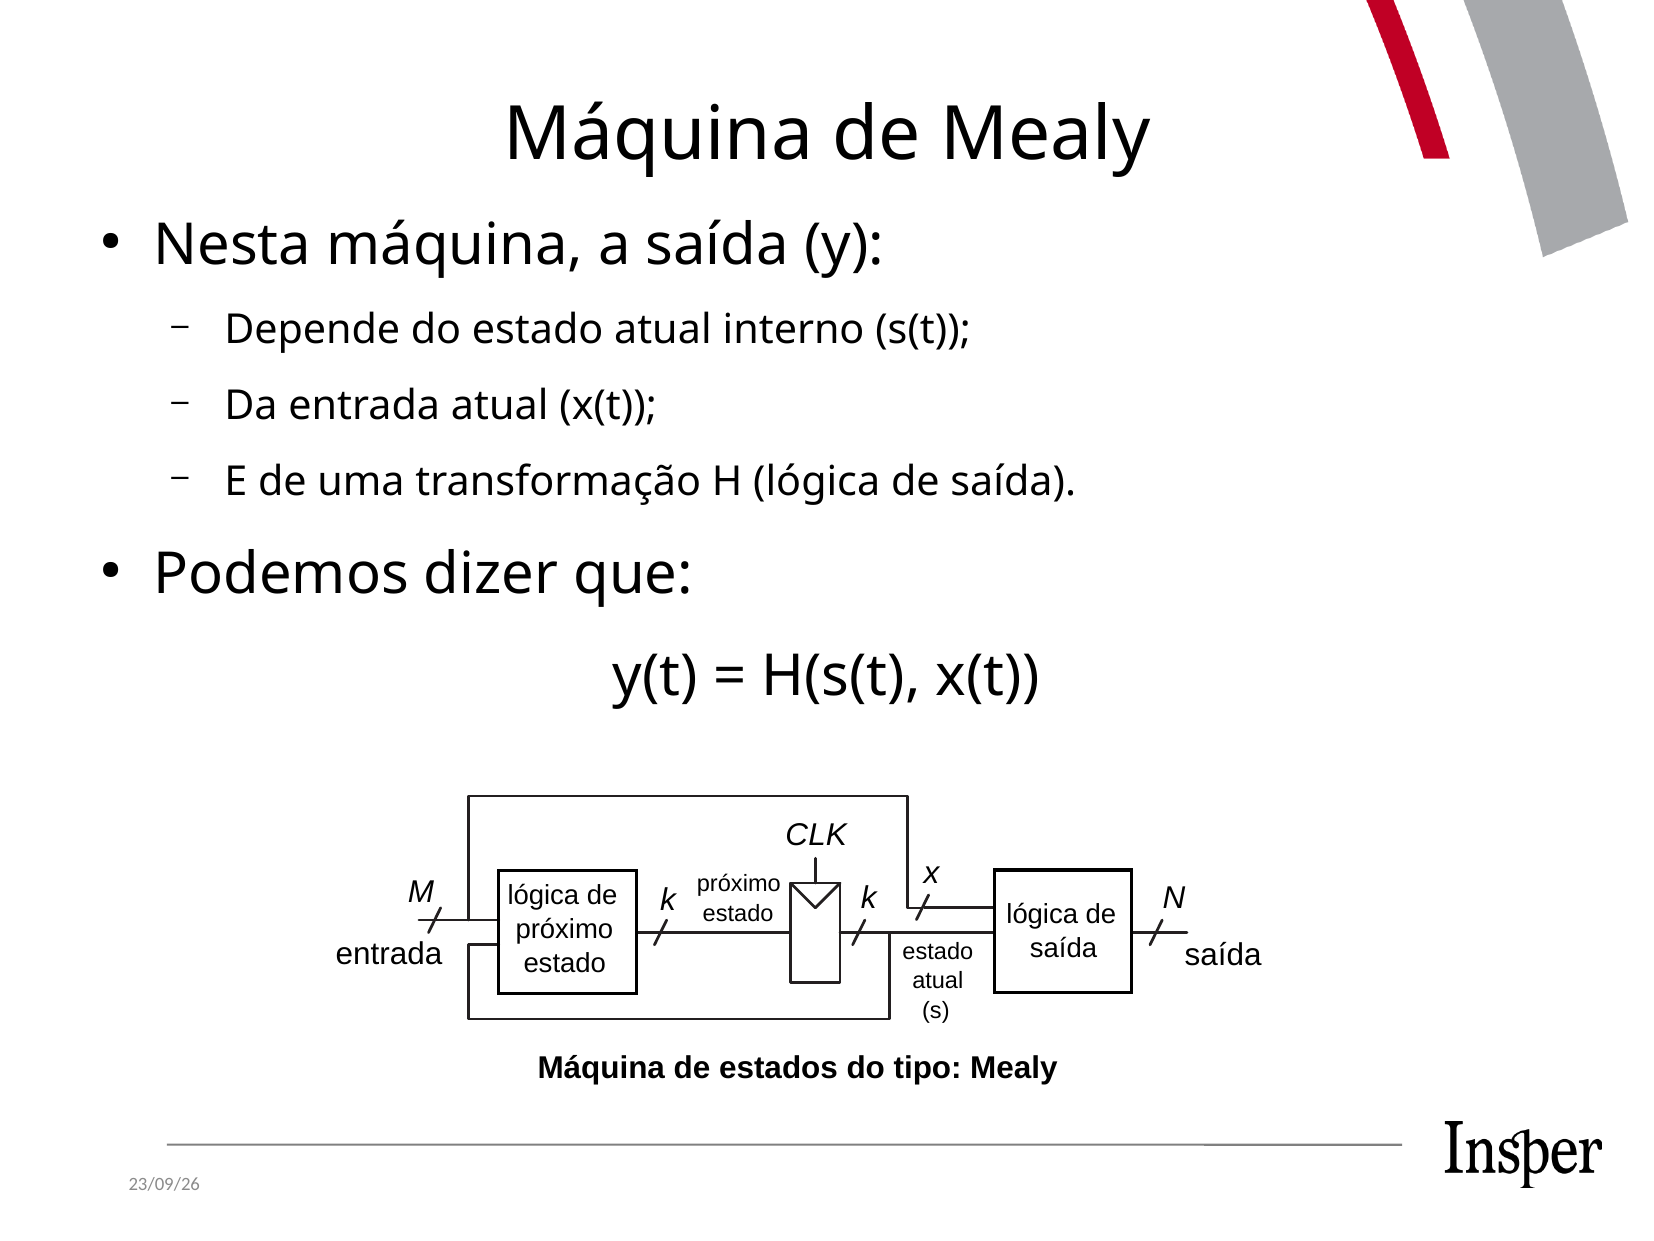

# Máquina de Mealy
Nesta máquina, a saída (y):
Depende do estado atual interno (s(t));
Da entrada atual (x(t));
E de uma transformação H (lógica de saída).
Podemos dizer que:
y(t) = H(s(t), x(t))